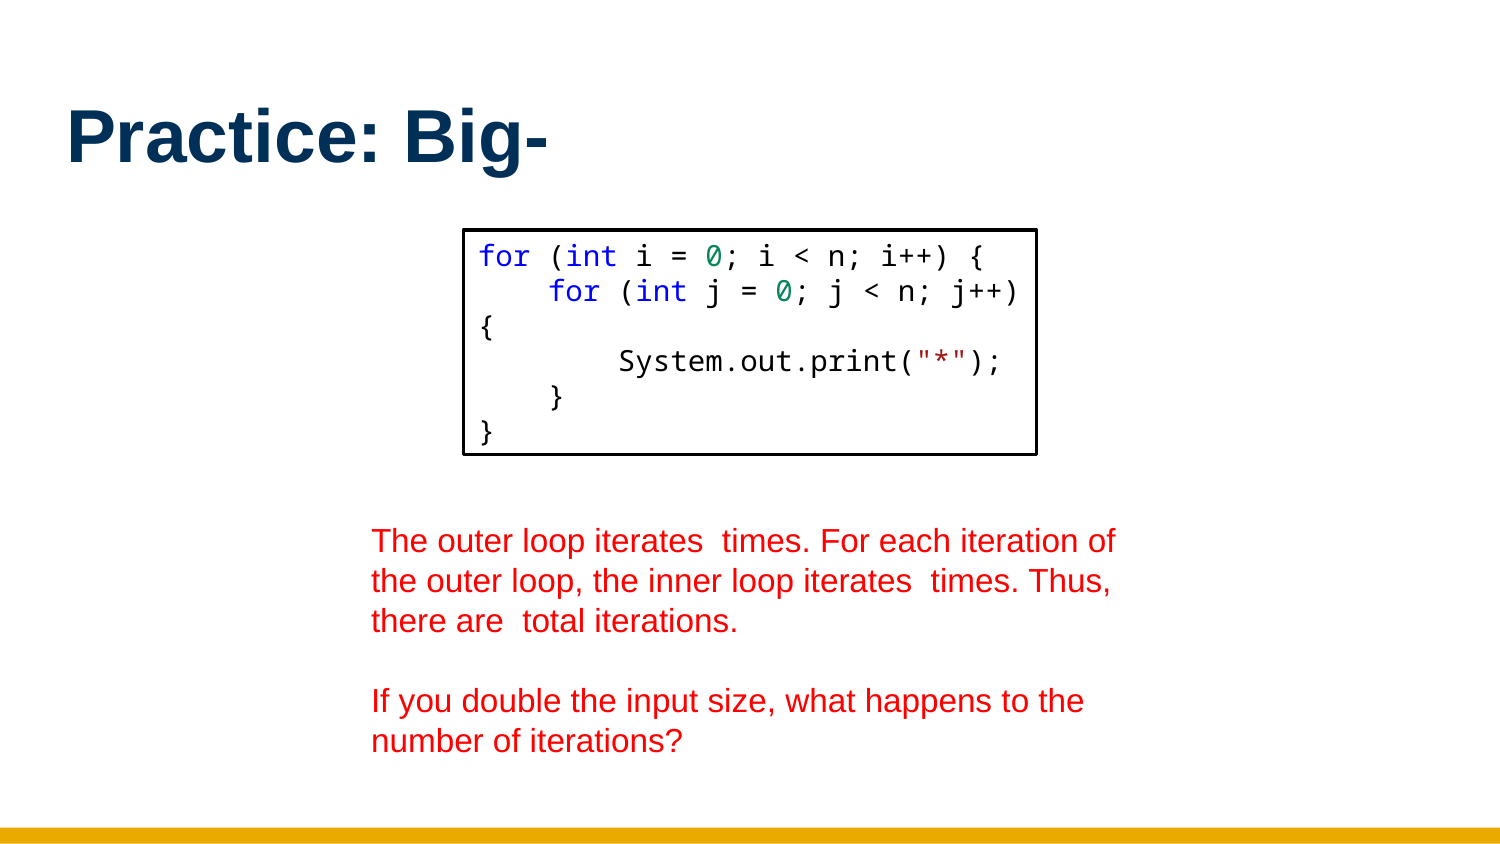

# Practice: Big-
for (int i = 0; i < n; i++) {
 for (int j = 0; j < n; j++) {
 System.out.print("*");
 }
}
The outer loop iterates times. For each iteration of the outer loop, the inner loop iterates times. Thus, there are total iterations.
If you double the input size, what happens to the number of iterations?